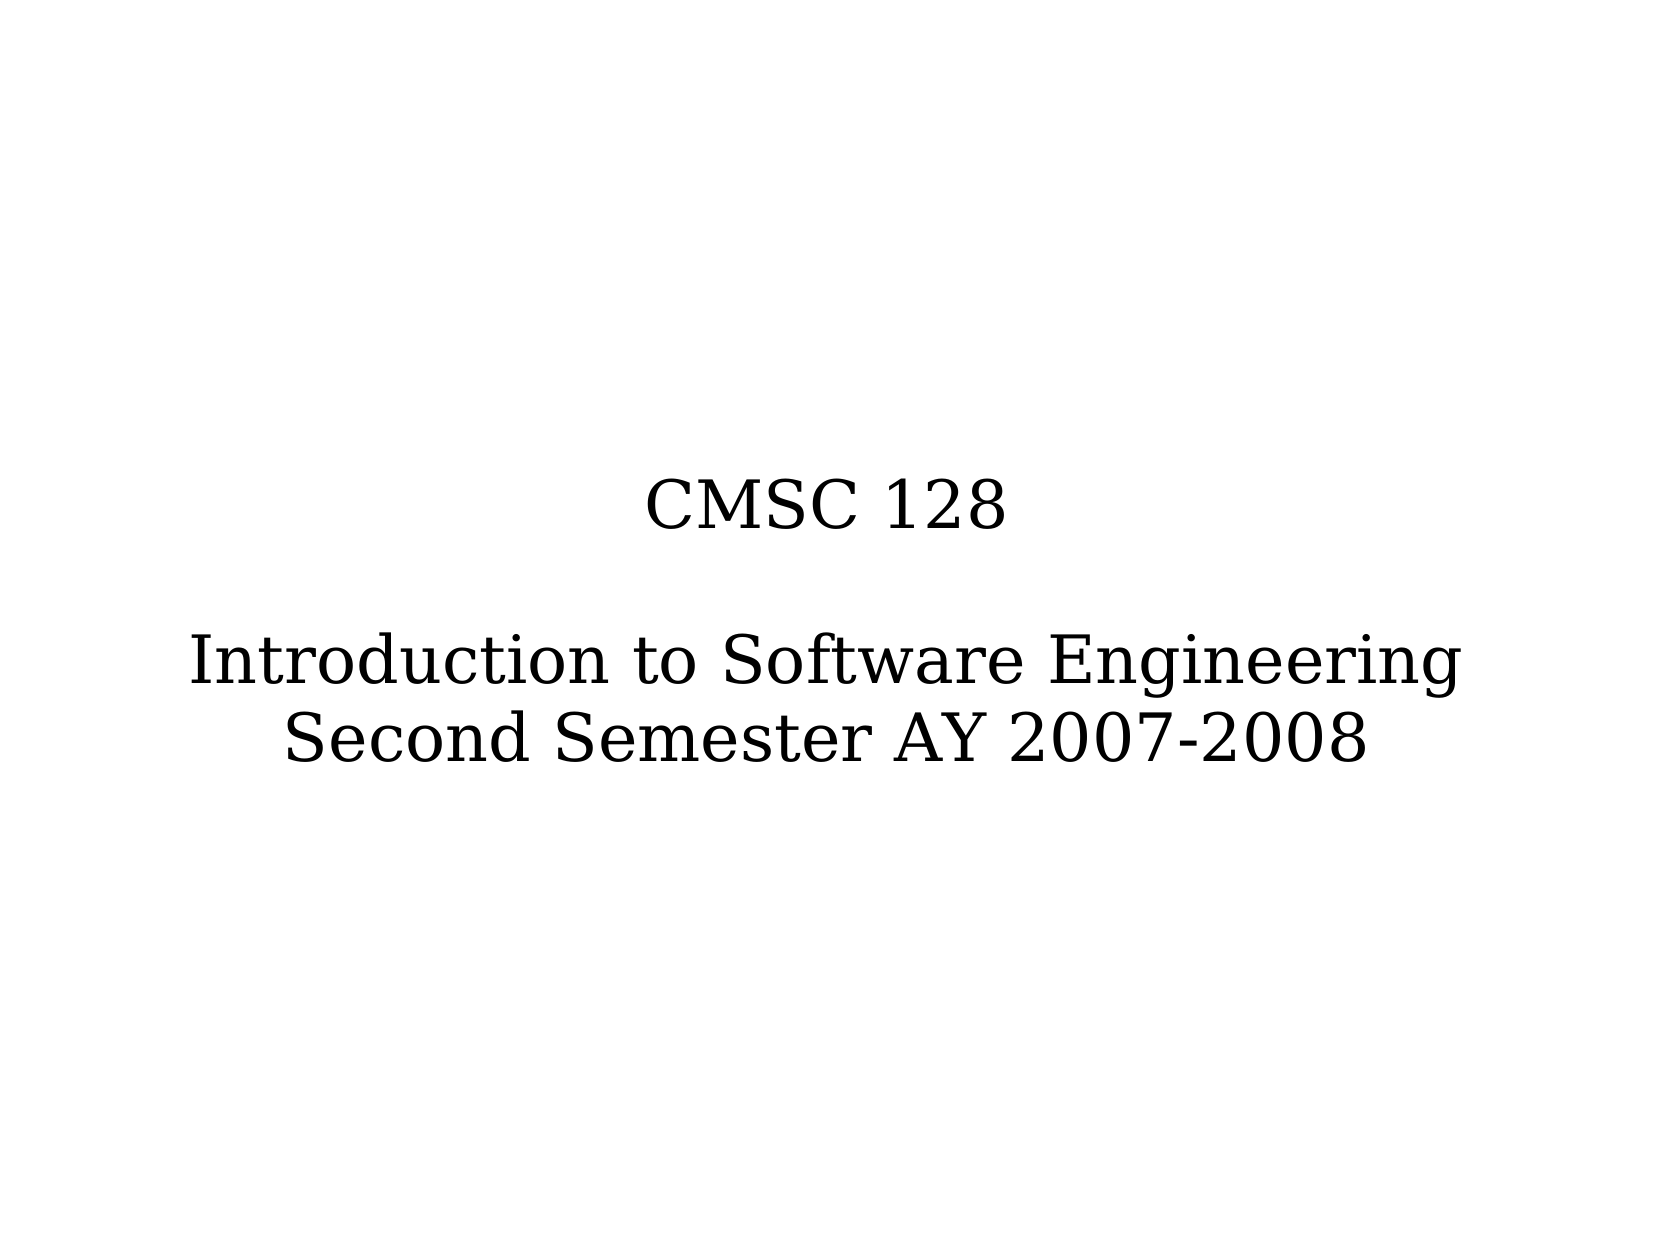

#
CMSC 128
Introduction to Software Engineering
Second Semester AY 2007-2008